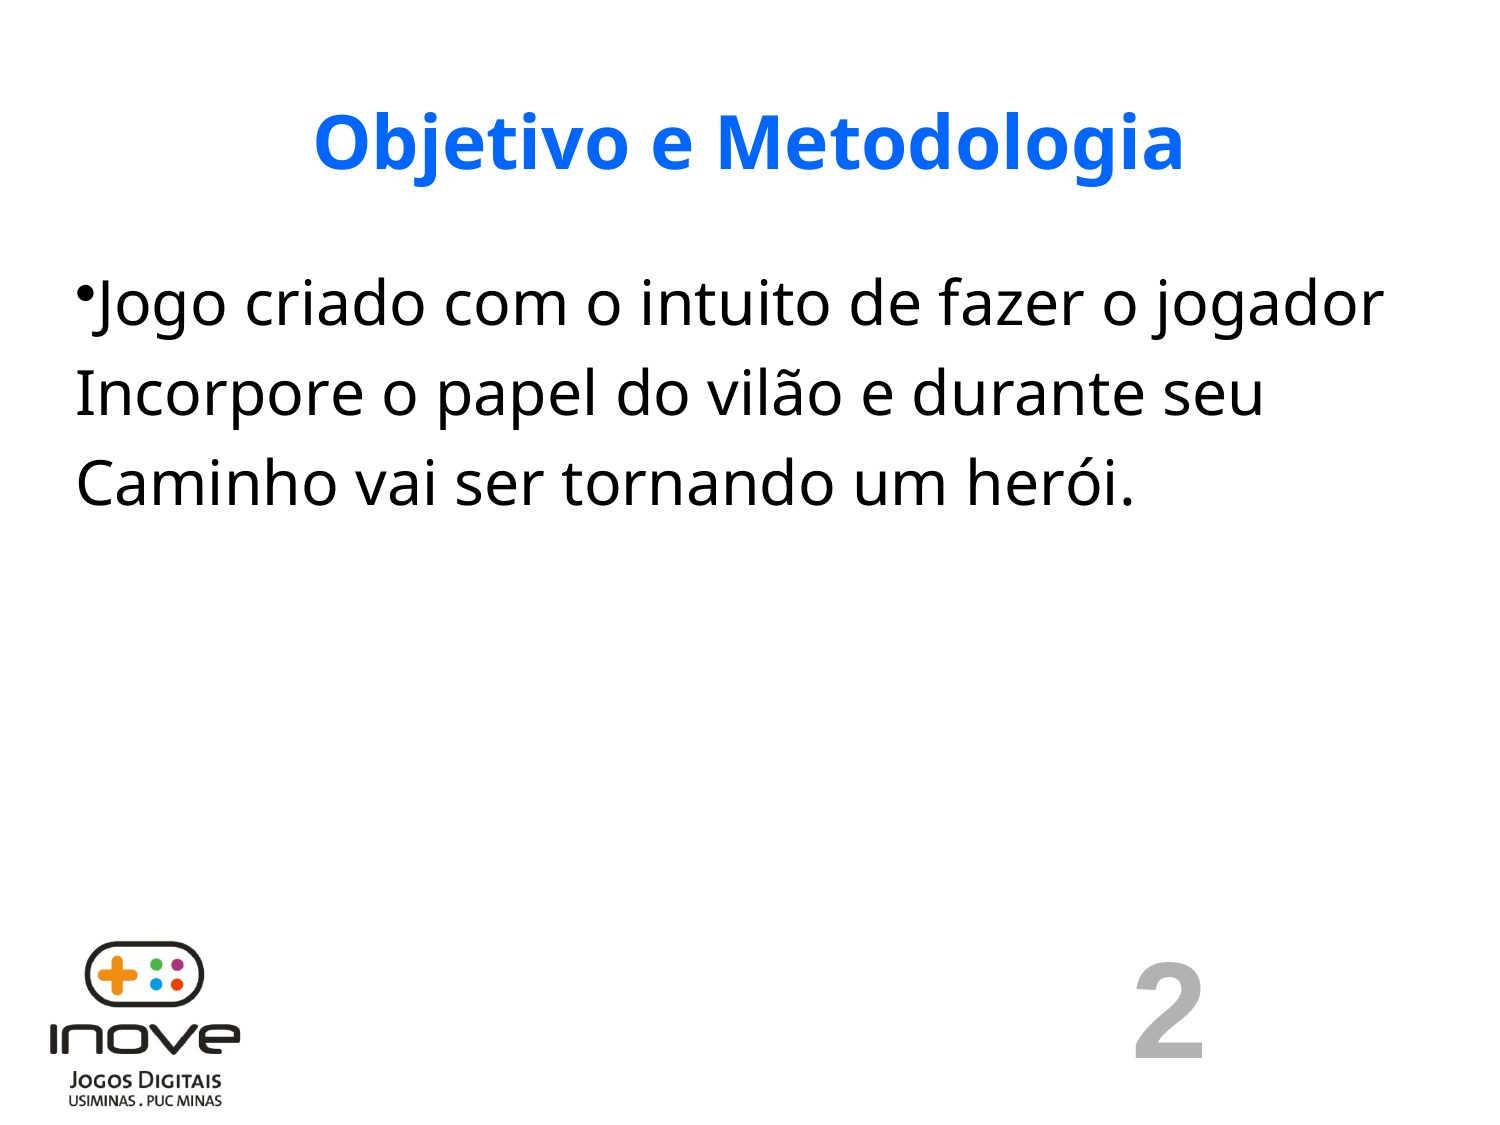

# Objetivo e Metodologia
Jogo criado com o intuito de fazer o jogador
Incorpore o papel do vilão e durante seu
Caminho vai ser tornando um herói.